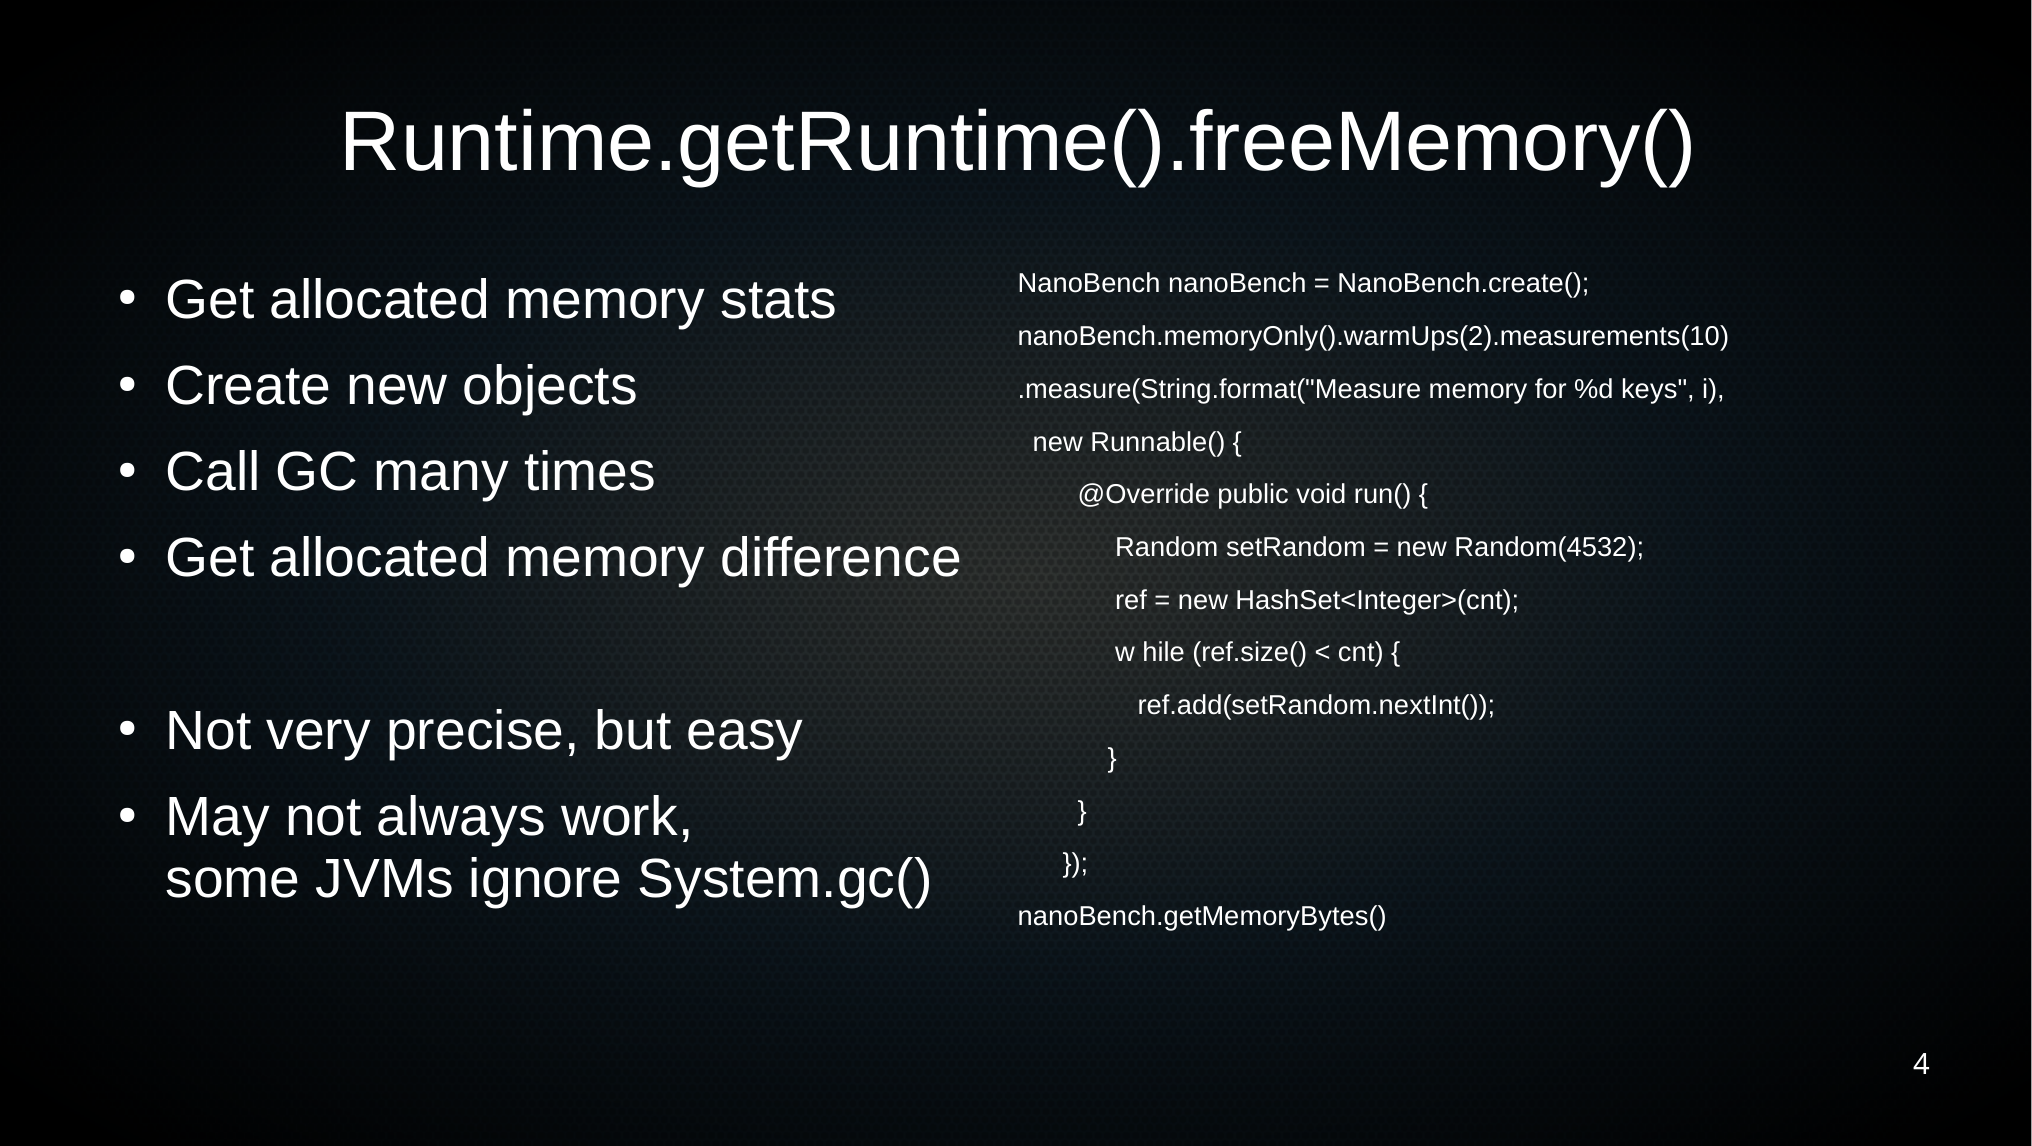

# Runtime.getRuntime().freeMemory()
Get allocated memory stats
Create new objects
Call GC many times
Get allocated memory difference
Not very precise, but easy
May not always work,
some JVMs ignore System.gc()
NanoBench nanoBench = NanoBench.create();
nanoBench.memoryOnly().warmUps(2).measurements(10)
.measure(String.format("Measure memory for %d keys", i),
 new Runnable() {
 @Override public void run() {
 Random setRandom = new Random(4532);
 ref = new HashSet<Integer>(cnt);
 w hile (ref.size() < cnt) {
 ref.add(setRandom.nextInt());
 }
 }
 });
nanoBench.getMemoryBytes()
4